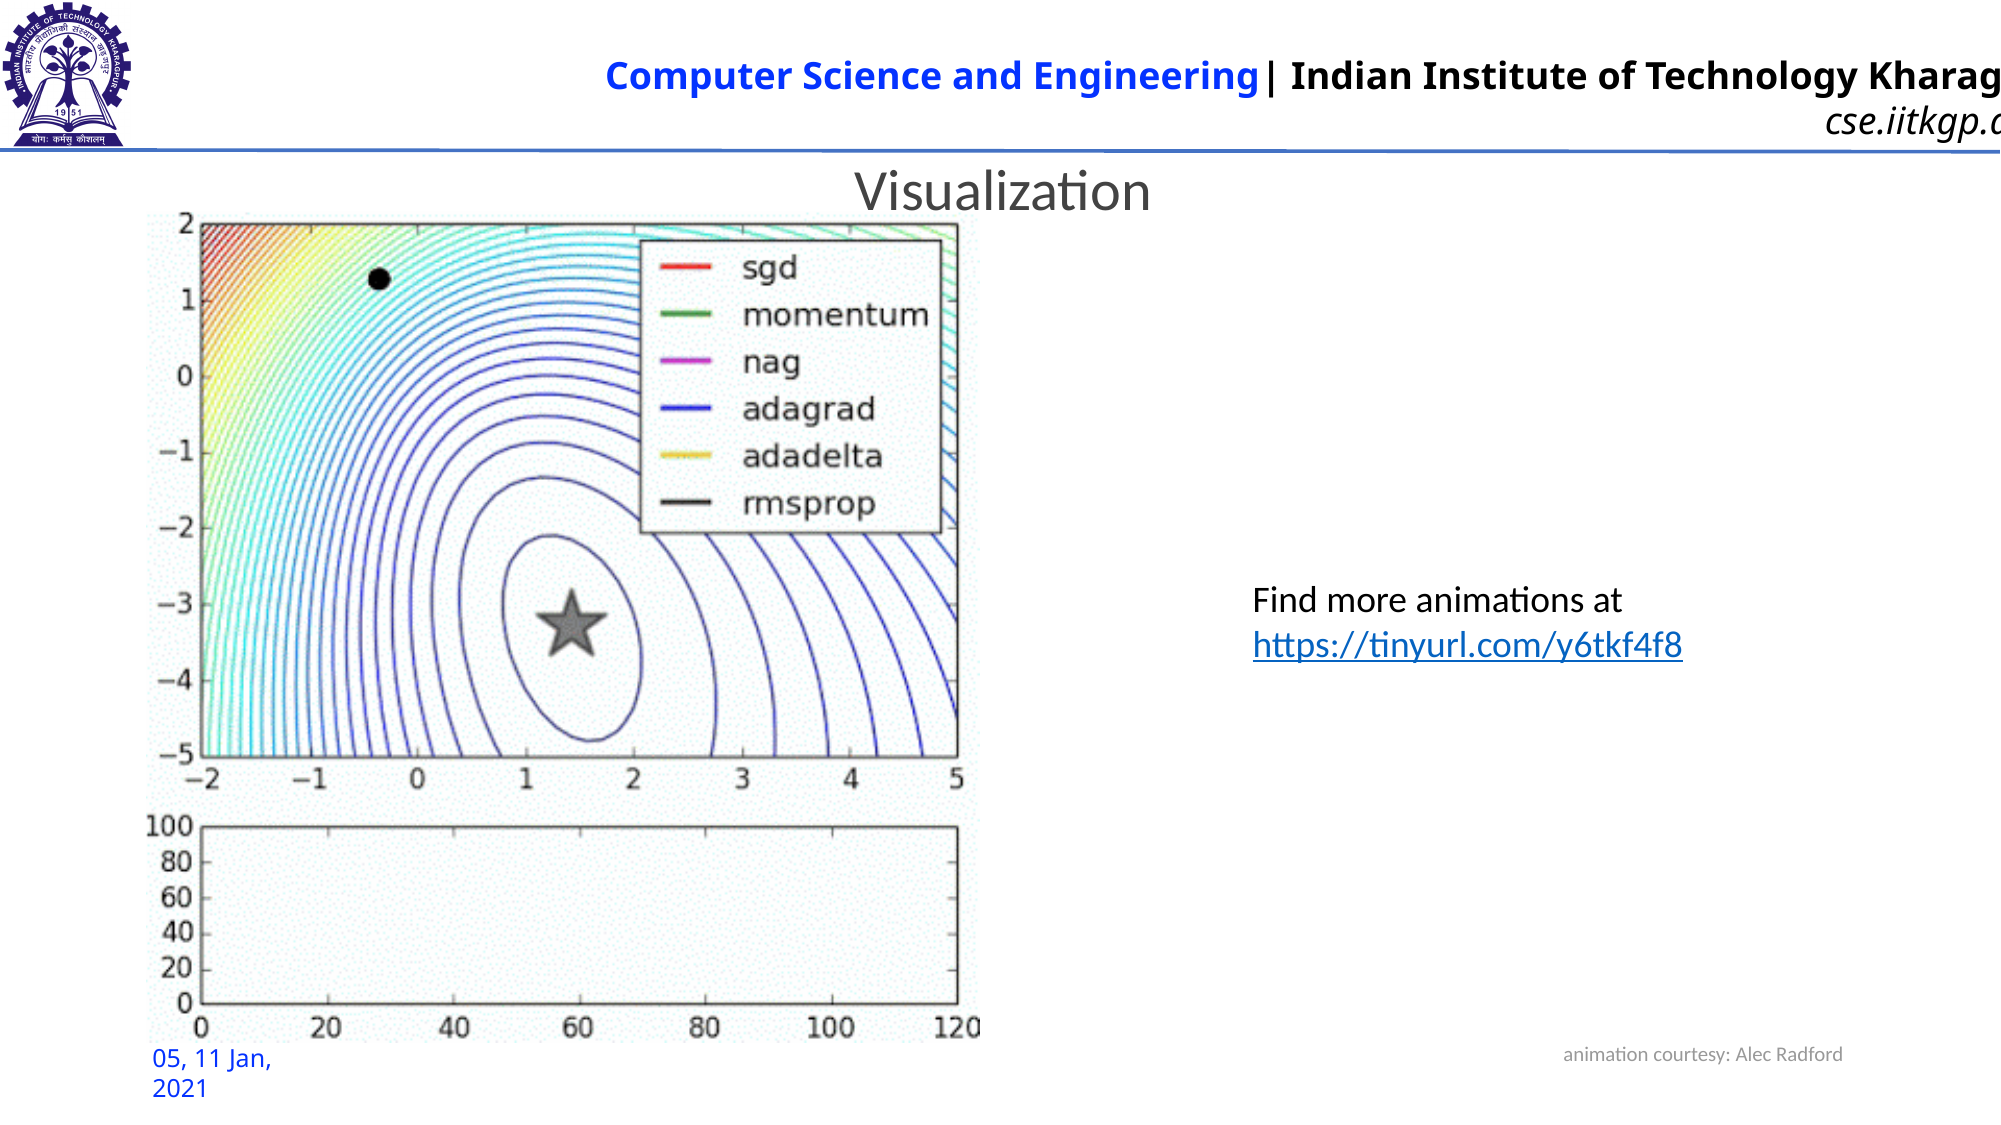

Visualization
Find more animations at
https://tinyurl.com/y6tkf4f8
animation courtesy: Alec Radford
05, 11 Jan, 2021